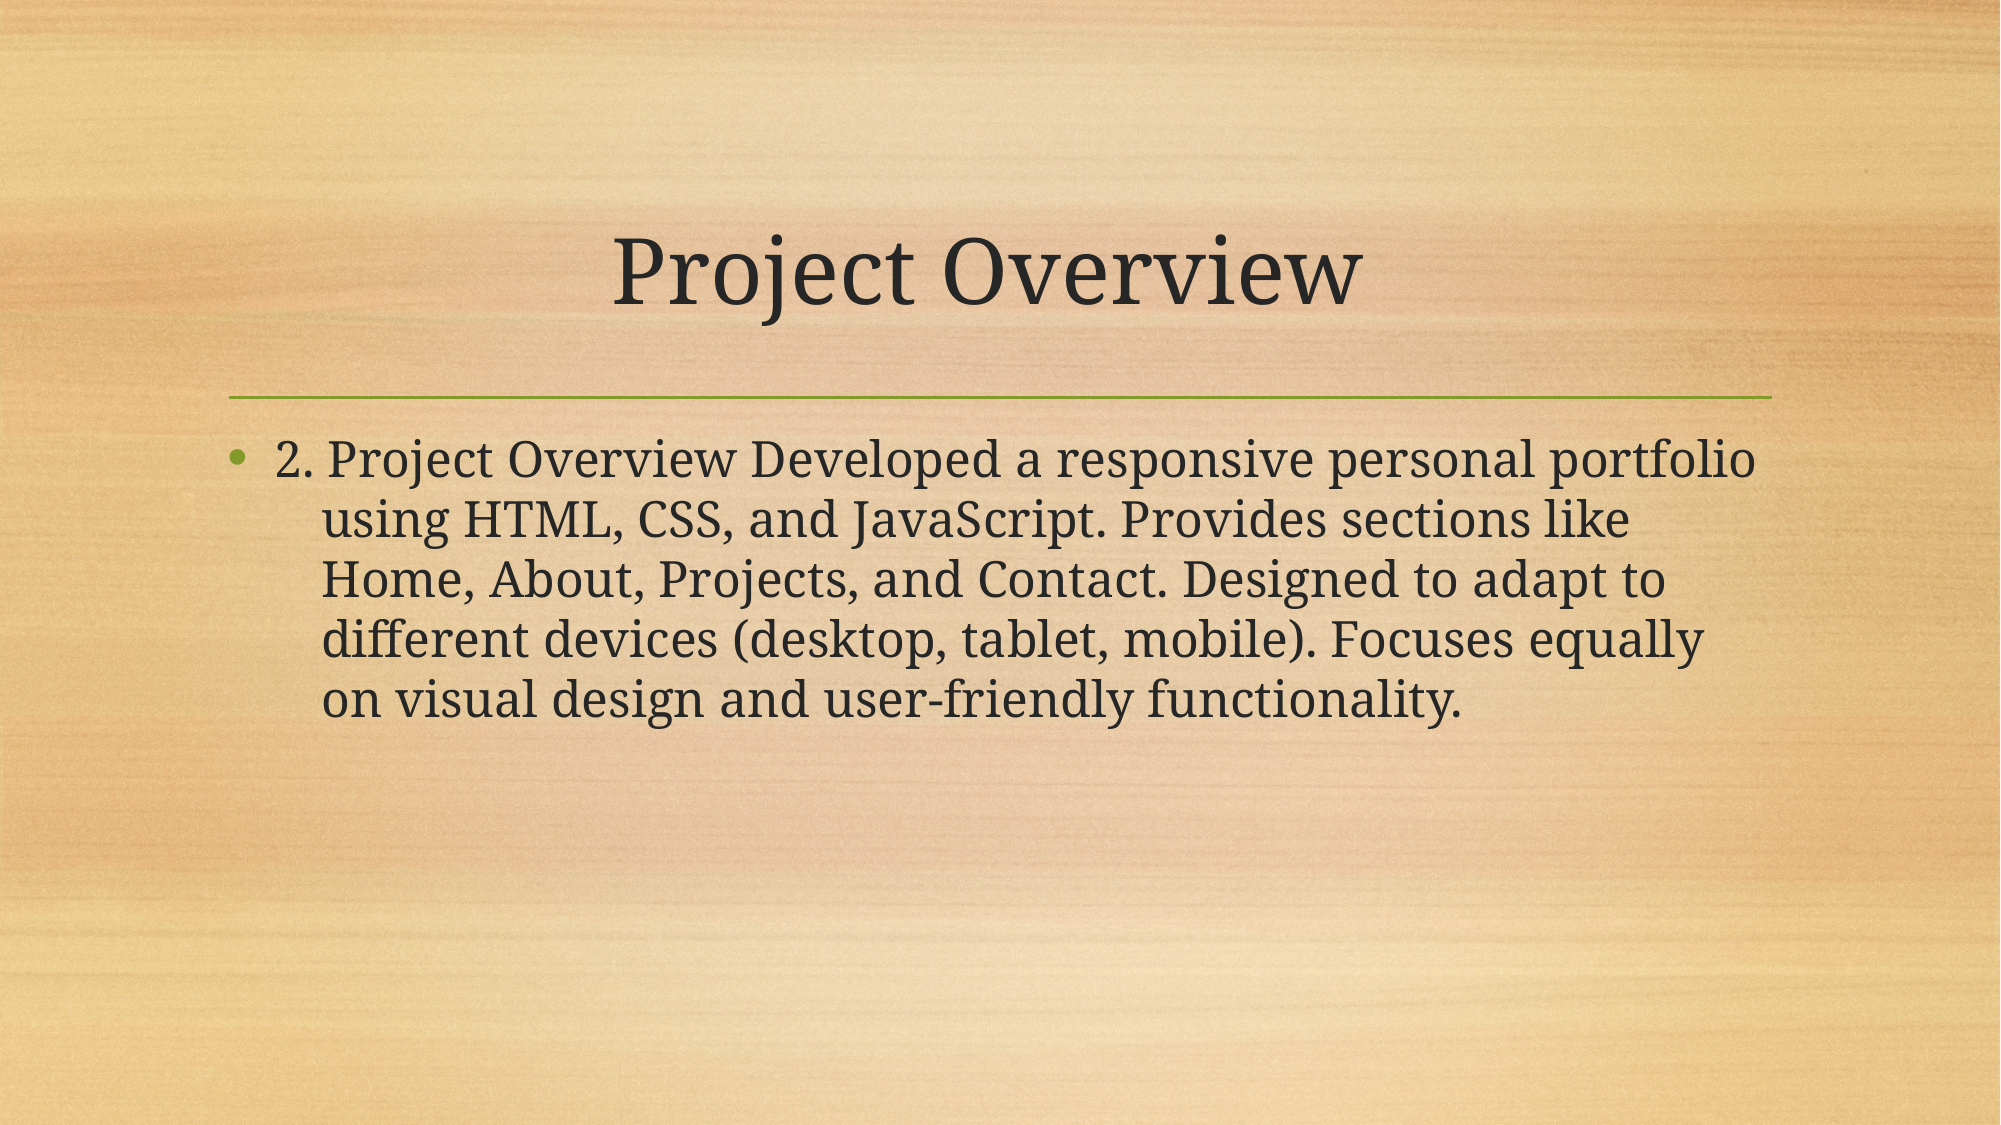

# Project Overview
2. Project Overview Developed a responsive personal portfolio using HTML, CSS, and JavaScript. Provides sections like Home, About, Projects, and Contact. Designed to adapt to different devices (desktop, tablet, mobile). Focuses equally on visual design and user-friendly functionality.